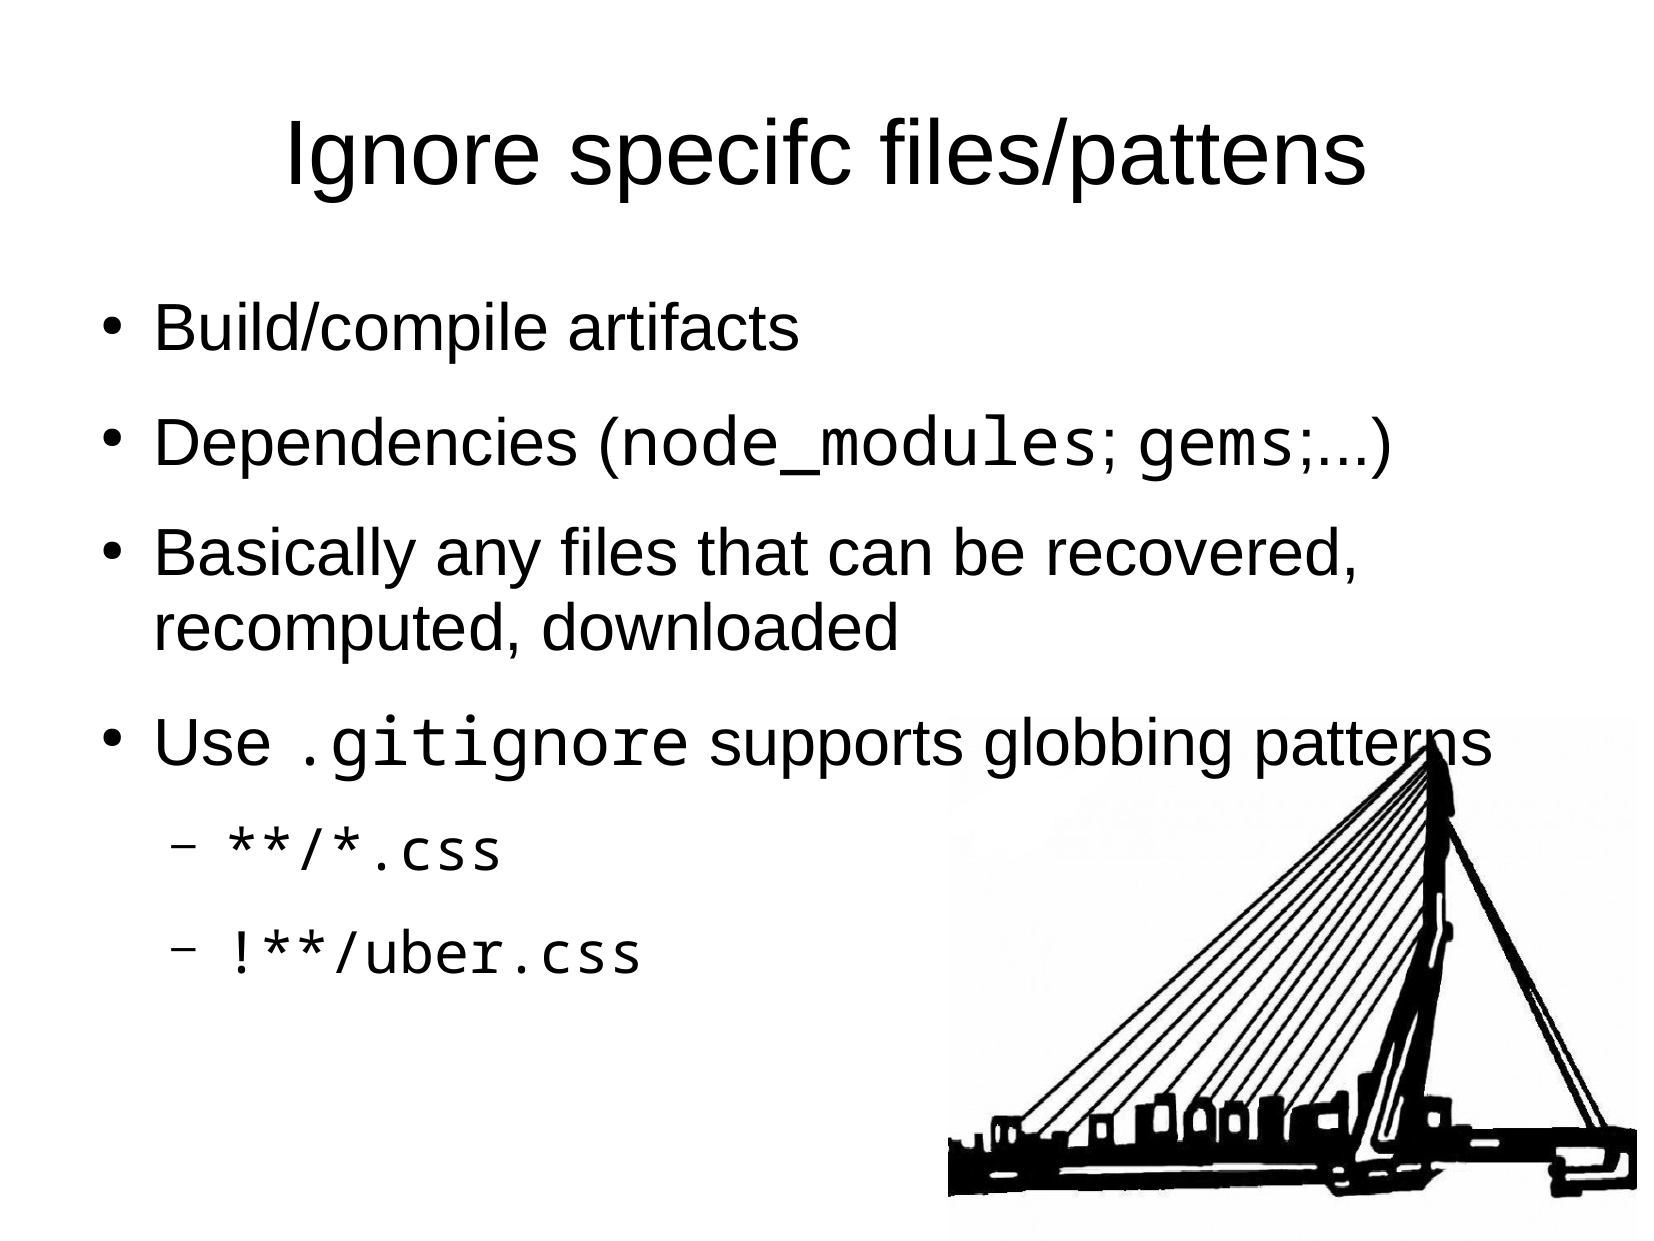

# Ignore specifc files/pattens
Build/compile artifacts
Dependencies (node_modules; gems;...)
Basically any files that can be recovered, recomputed, downloaded
Use .gitignore supports globbing patterns
**/*.css
!**/uber.css